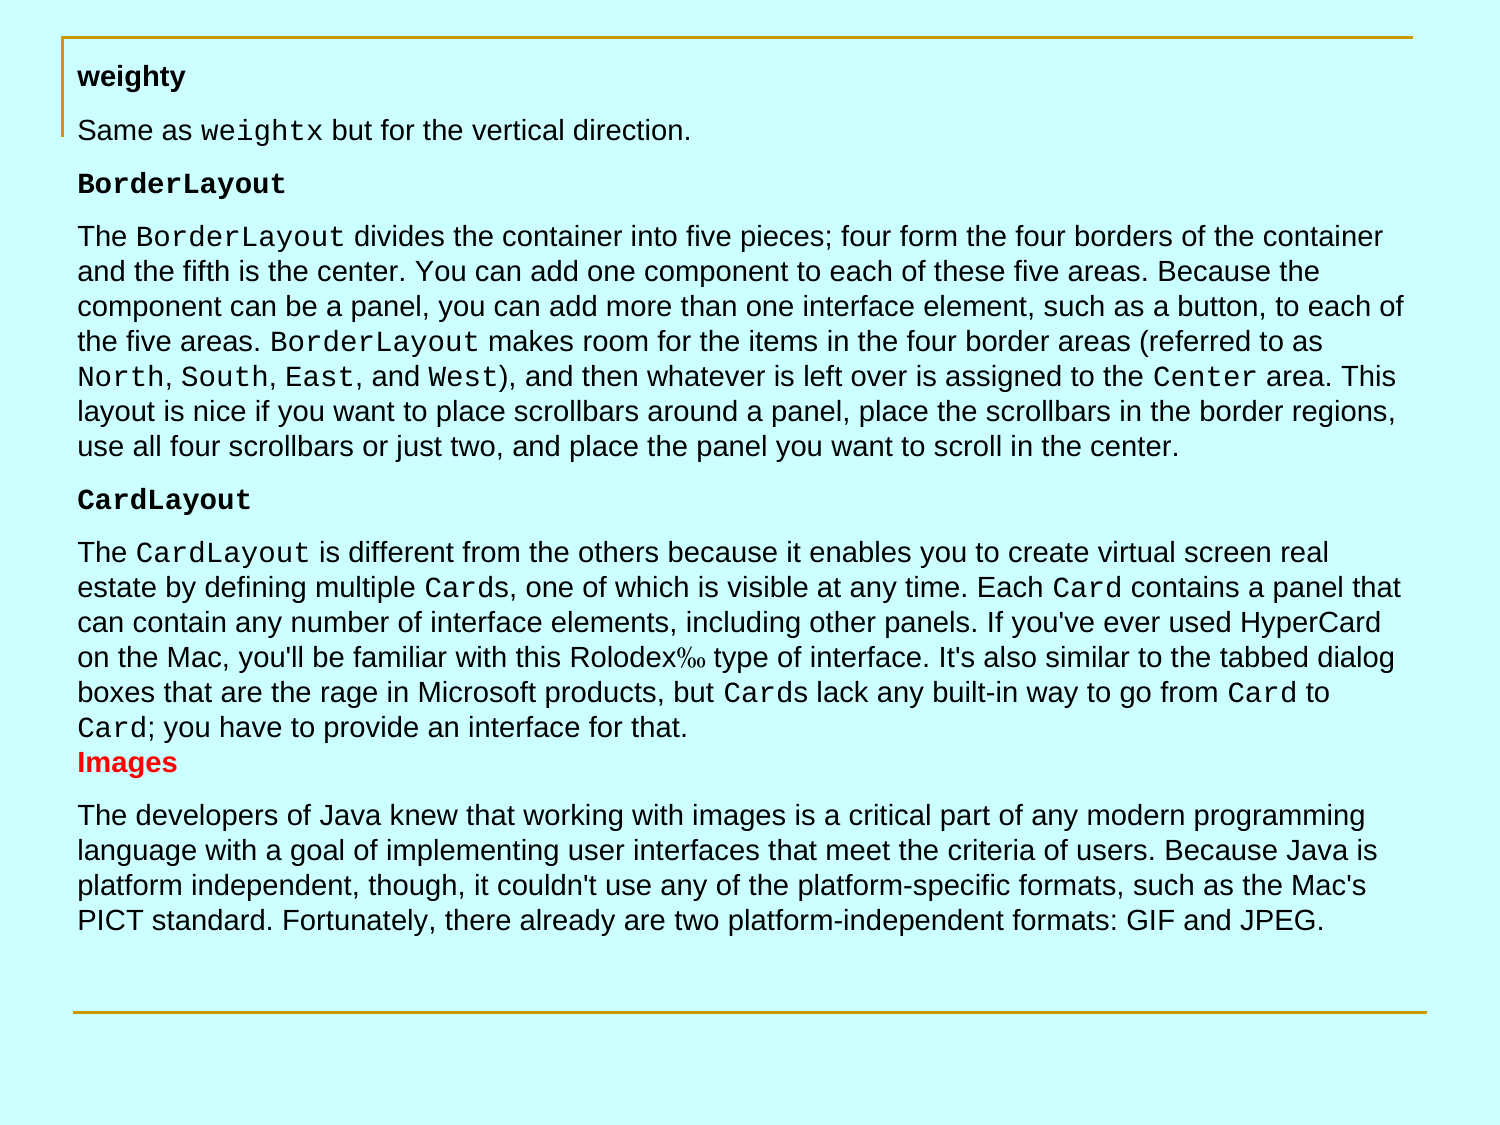

weighty
Same as weightx but for the vertical direction.
BorderLayout
The BorderLayout divides the container into five pieces; four form the four borders of the container and the fifth is the center. You can add one component to each of these five areas. Because the component can be a panel, you can add more than one interface element, such as a button, to each of the five areas. BorderLayout makes room for the items in the four border areas (referred to as North, South, East, and West), and then whatever is left over is assigned to the Center area. This layout is nice if you want to place scrollbars around a panel, place the scrollbars in the border regions, use all four scrollbars or just two, and place the panel you want to scroll in the center.
CardLayout
The CardLayout is different from the others because it enables you to create virtual screen real estate by defining multiple Cards, one of which is visible at any time. Each Card contains a panel that can contain any number of interface elements, including other panels. If you've ever used HyperCard on the Mac, you'll be familiar with this Rolodex‰ type of interface. It's also similar to the tabbed dialog boxes that are the rage in Microsoft products, but Cards lack any built-in way to go from Card to Card; you have to provide an interface for that.
Images
The developers of Java knew that working with images is a critical part of any modern programming language with a goal of implementing user interfaces that meet the criteria of users. Because Java is platform independent, though, it couldn't use any of the platform-specific formats, such as the Mac's PICT standard. Fortunately, there already are two platform-independent formats: GIF and JPEG.